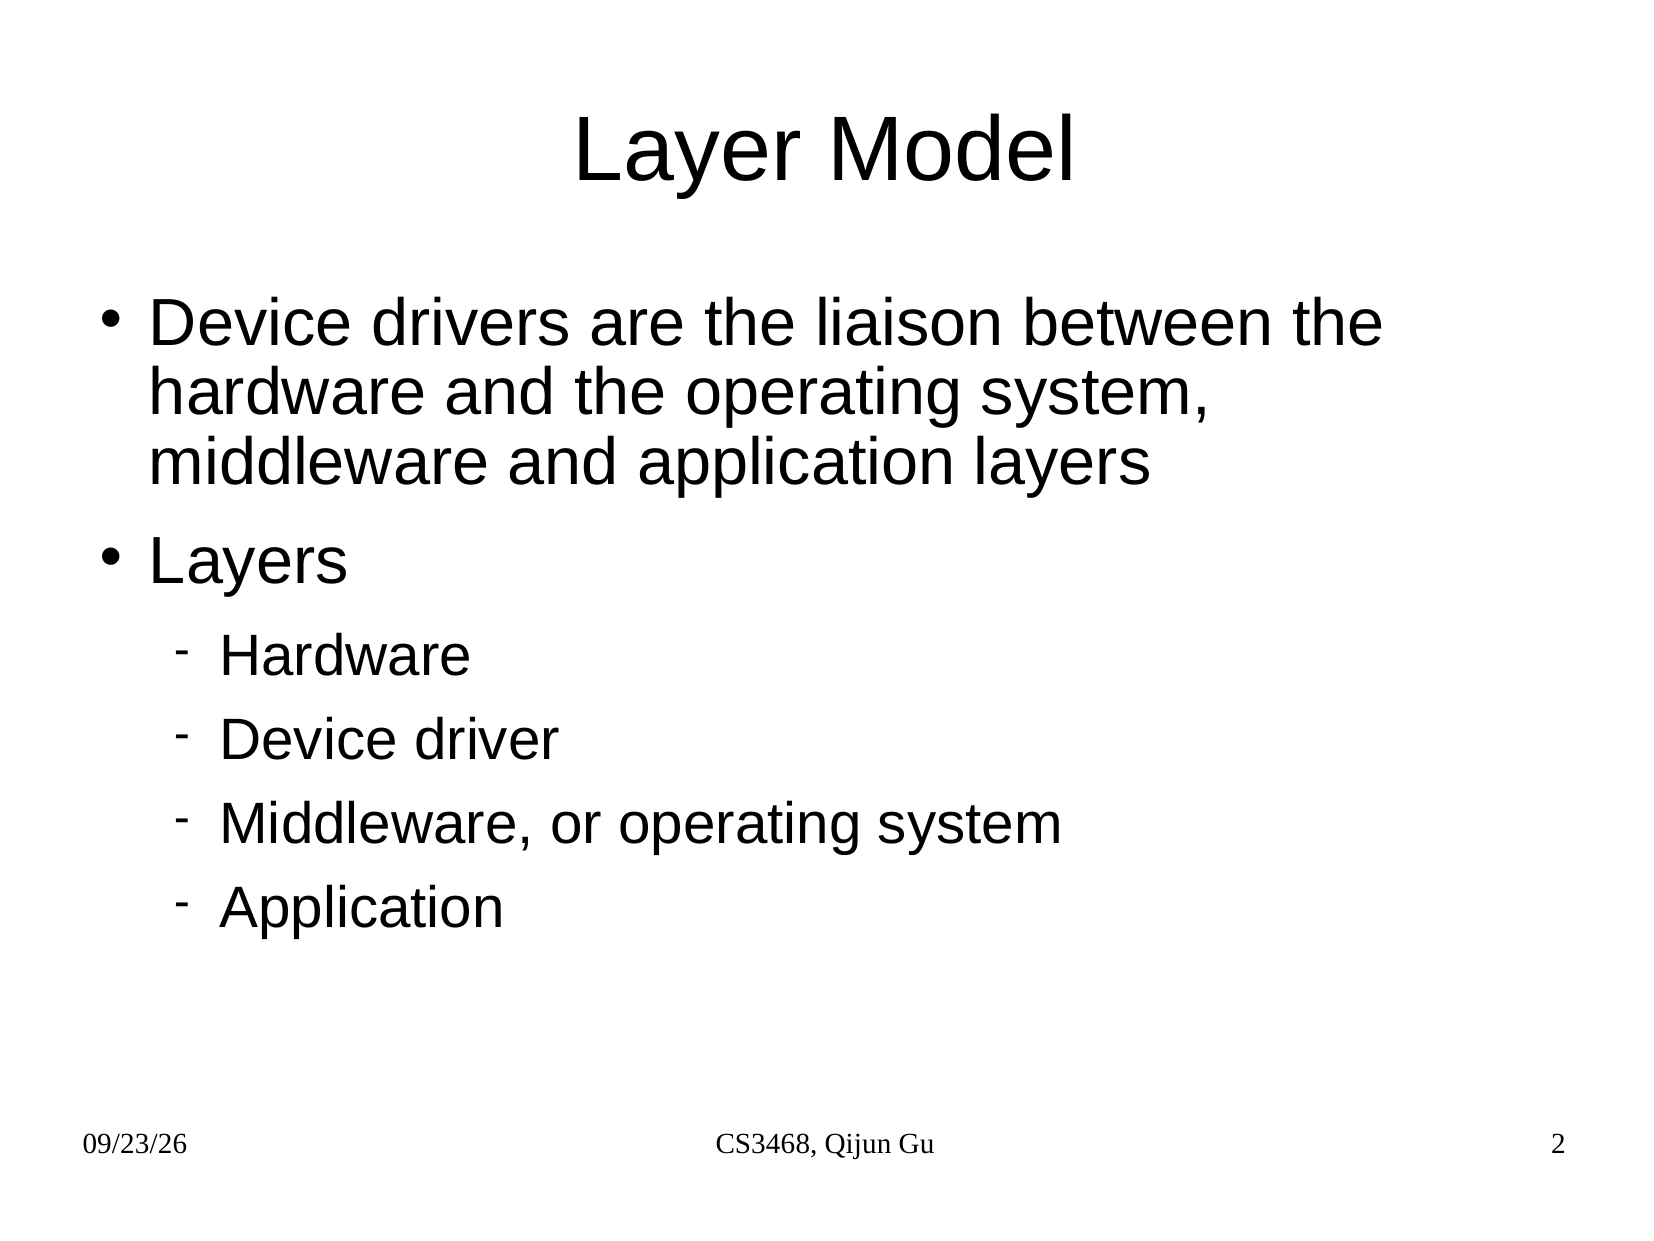

# Layer Model
Device drivers are the liaison between the hardware and the operating system, middleware and application layers
Layers
Hardware
Device driver
Middleware, or operating system
Application
CS3468, Qijun Gu
2